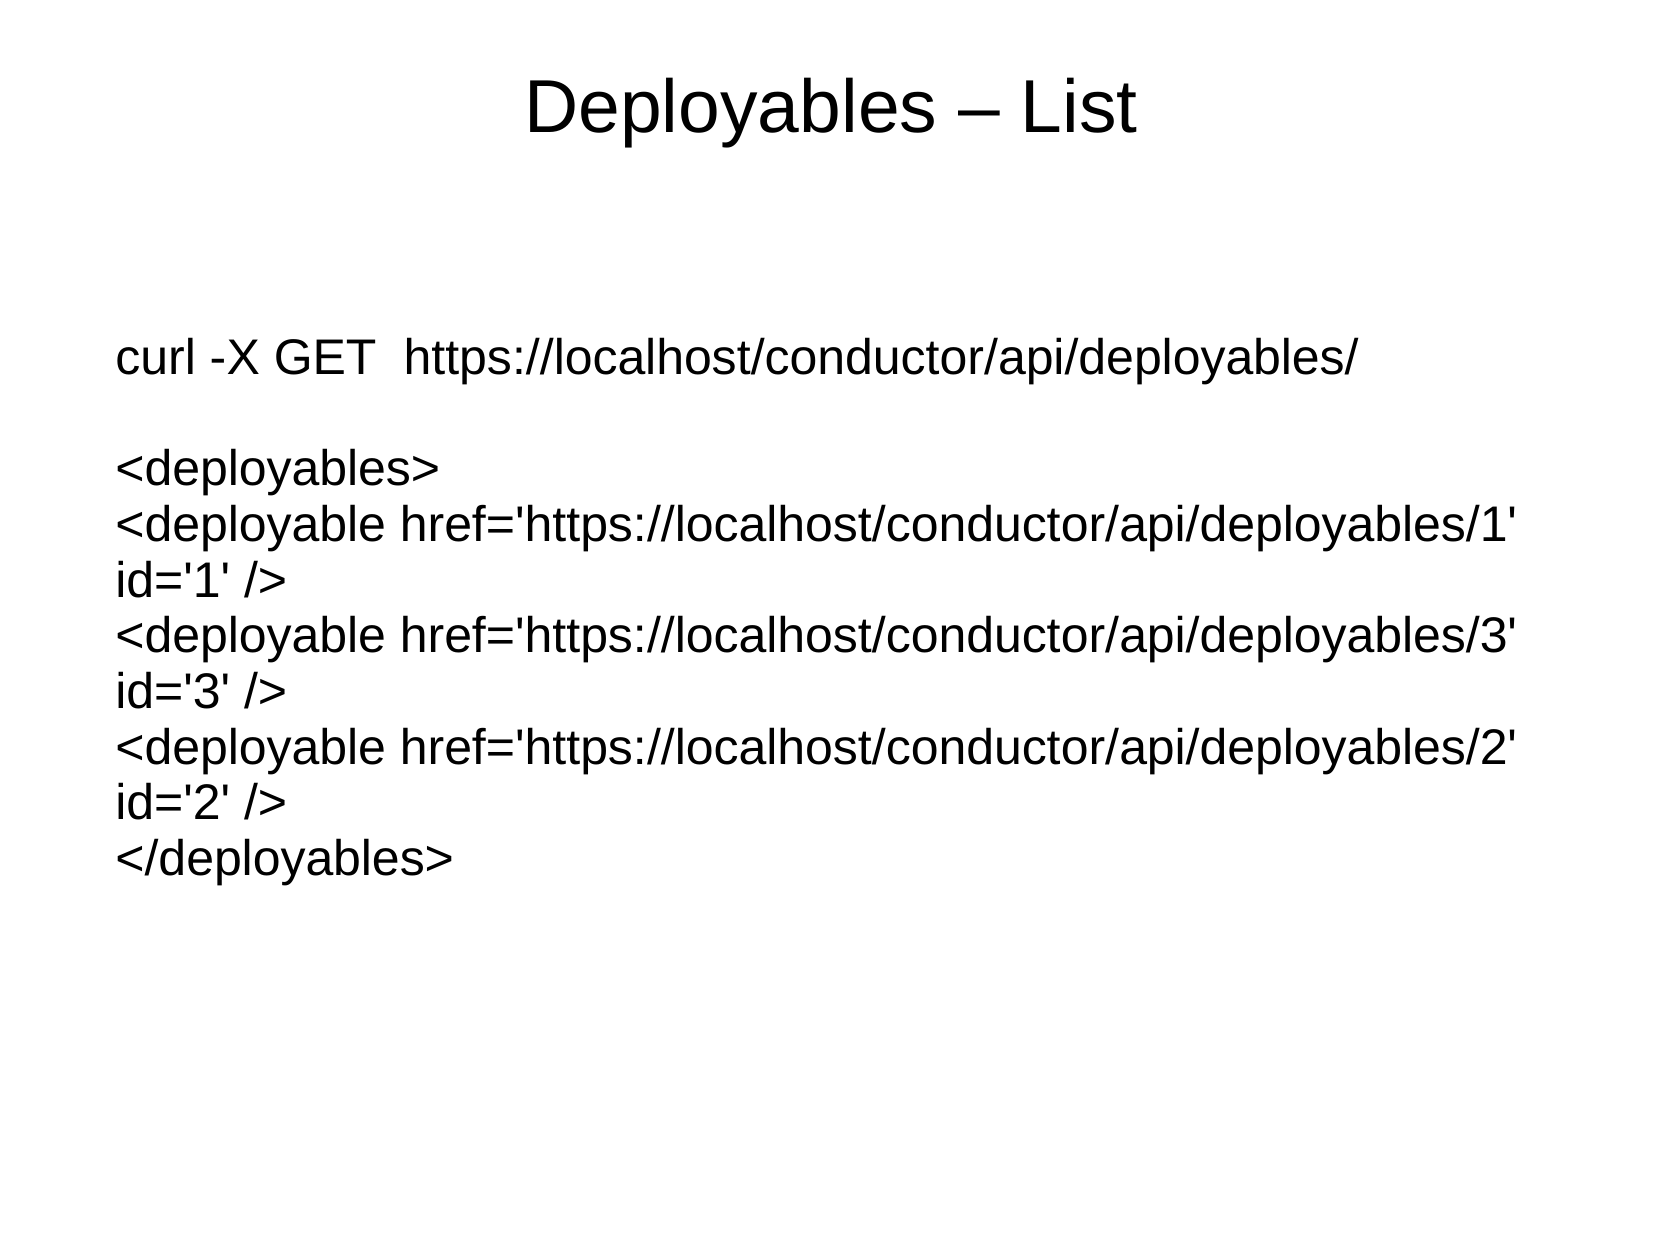

# Deployables – List
curl -X GET https://localhost/conductor/api/deployables/
<deployables>
<deployable href='https://localhost/conductor/api/deployables/1' id='1' />
<deployable href='https://localhost/conductor/api/deployables/3' id='3' />
<deployable href='https://localhost/conductor/api/deployables/2' id='2' />
</deployables>